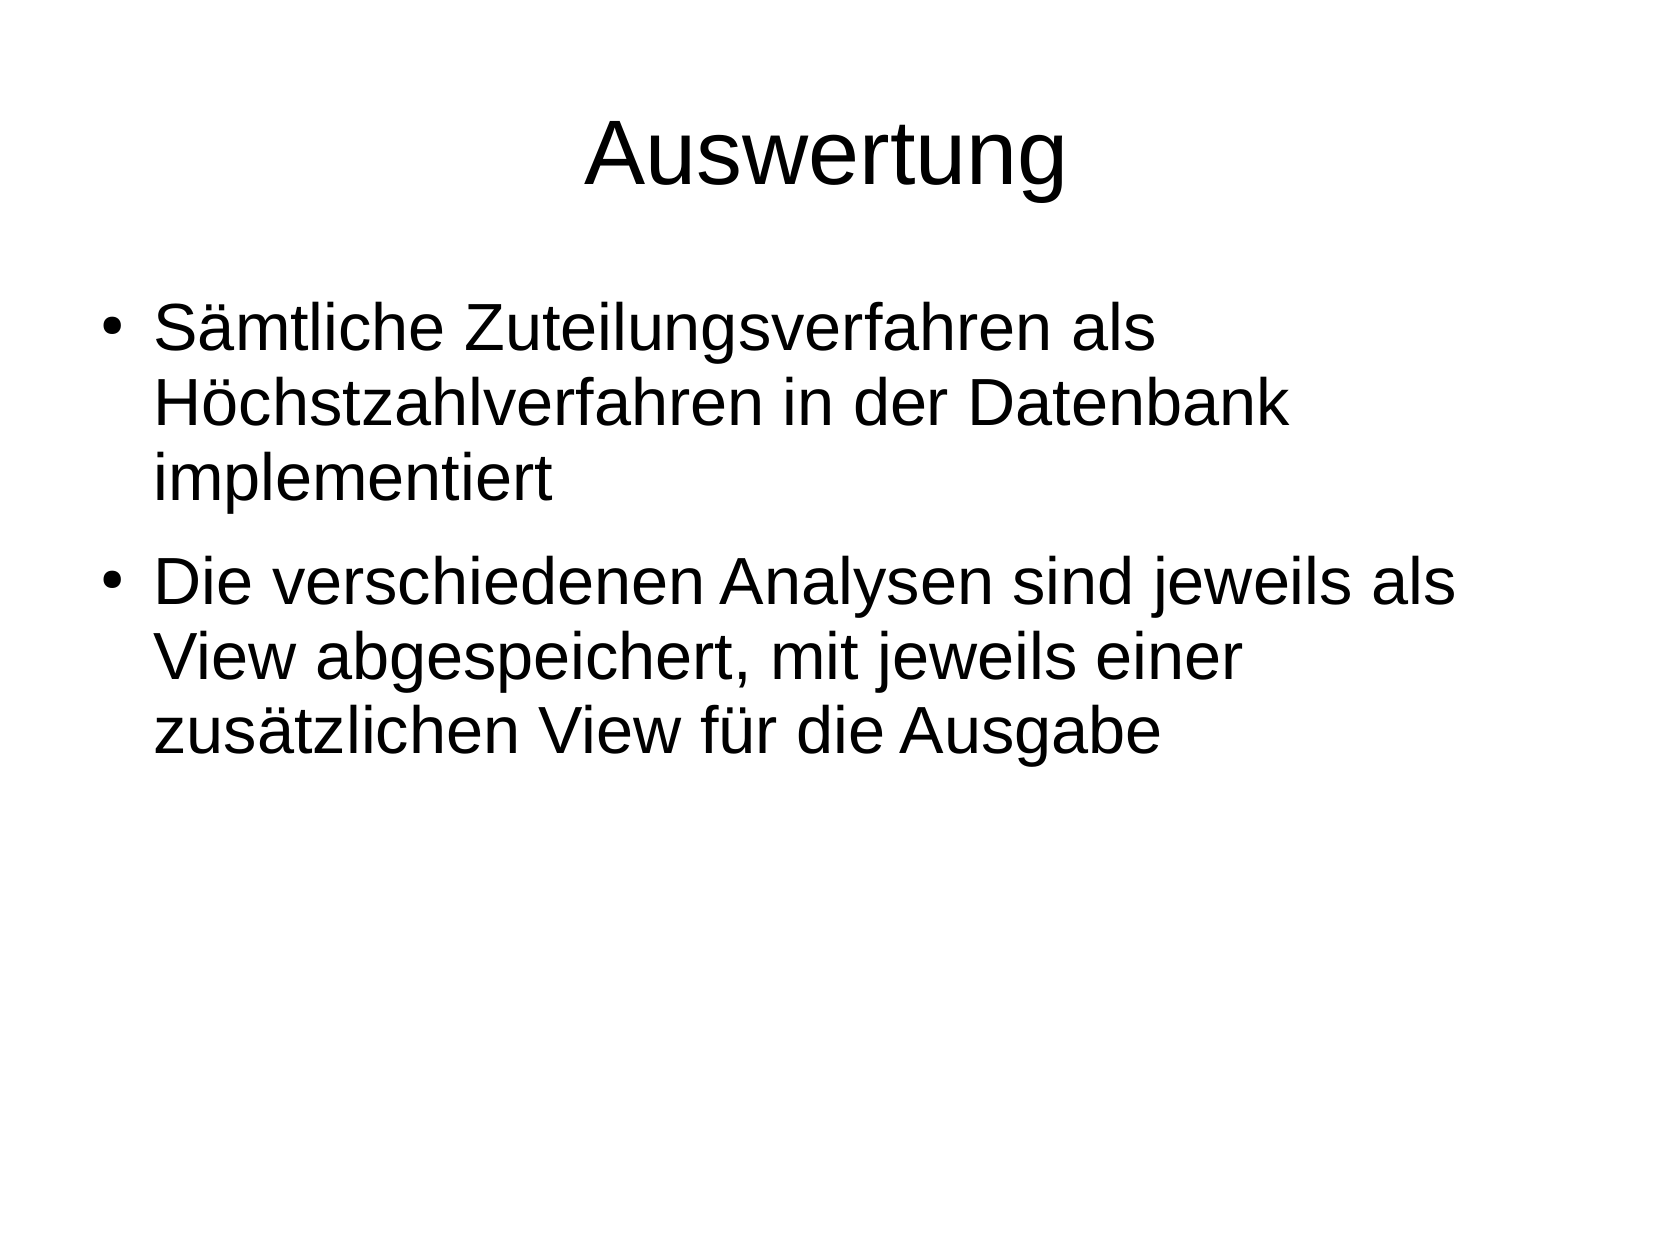

# Auswertung
Sämtliche Zuteilungsverfahren als Höchstzahlverfahren in der Datenbank implementiert
Die verschiedenen Analysen sind jeweils als View abgespeichert, mit jeweils einer zusätzlichen View für die Ausgabe